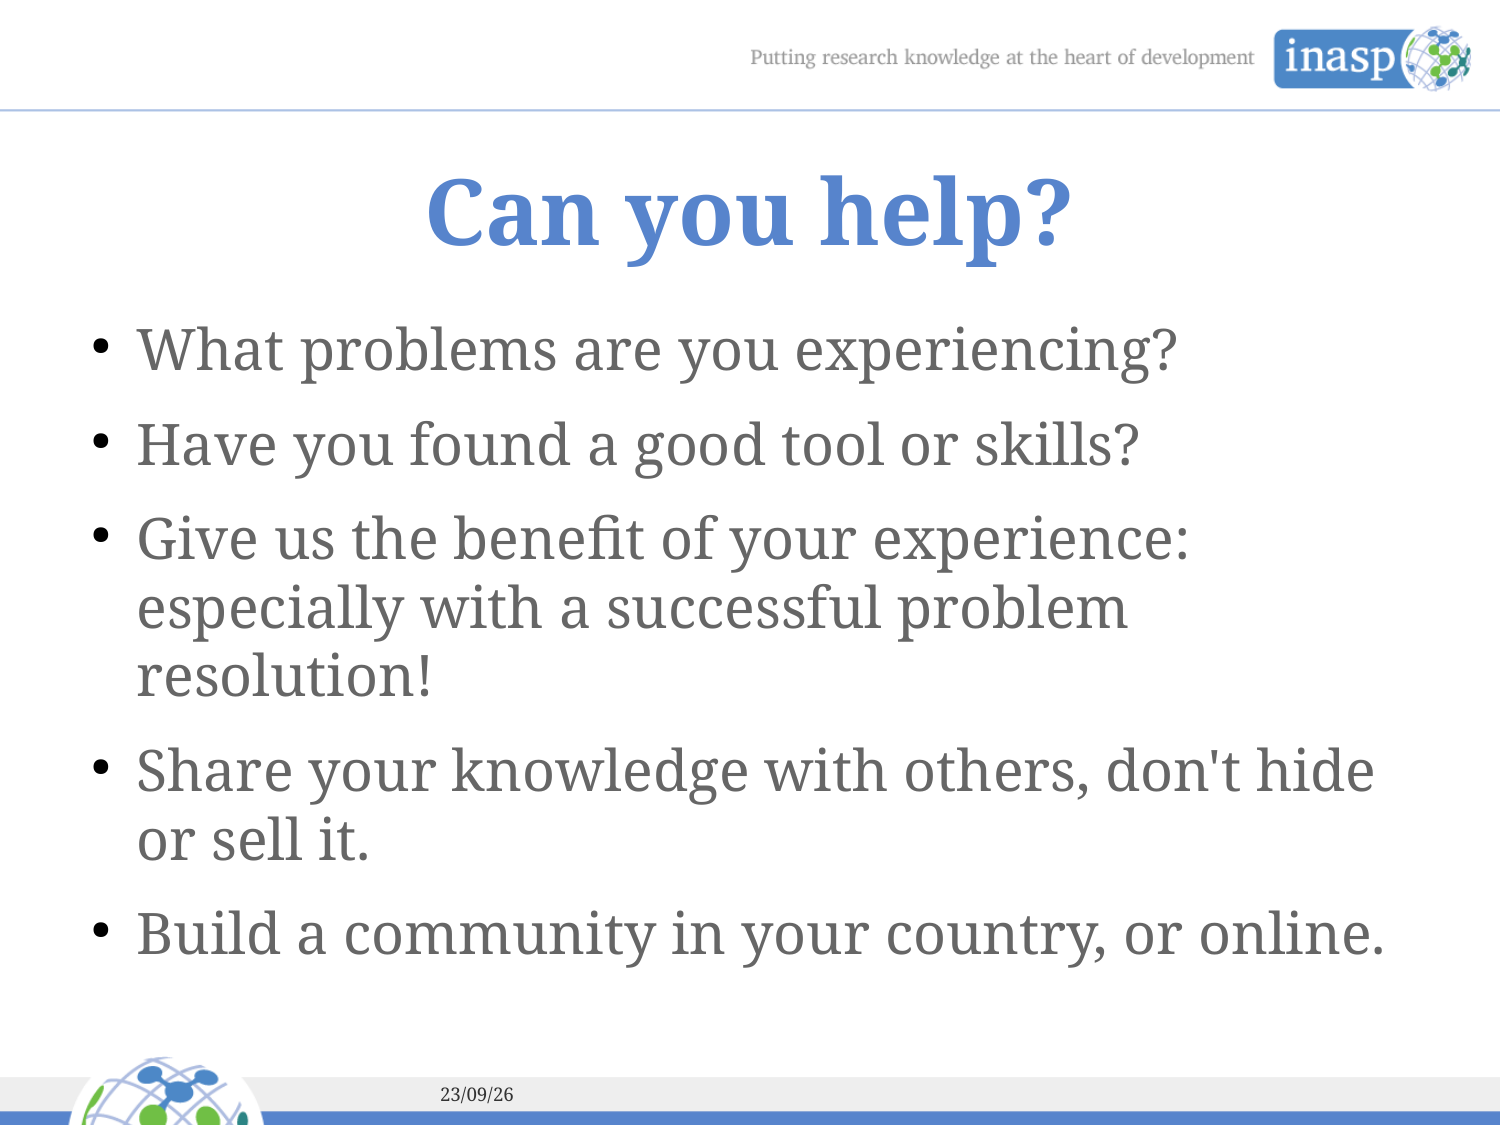

# Can you help?
What problems are you experiencing?
Have you found a good tool or skills?
Give us the benefit of your experience: especially with a successful problem resolution!
Share your knowledge with others, don't hide or sell it.
Build a community in your country, or online.